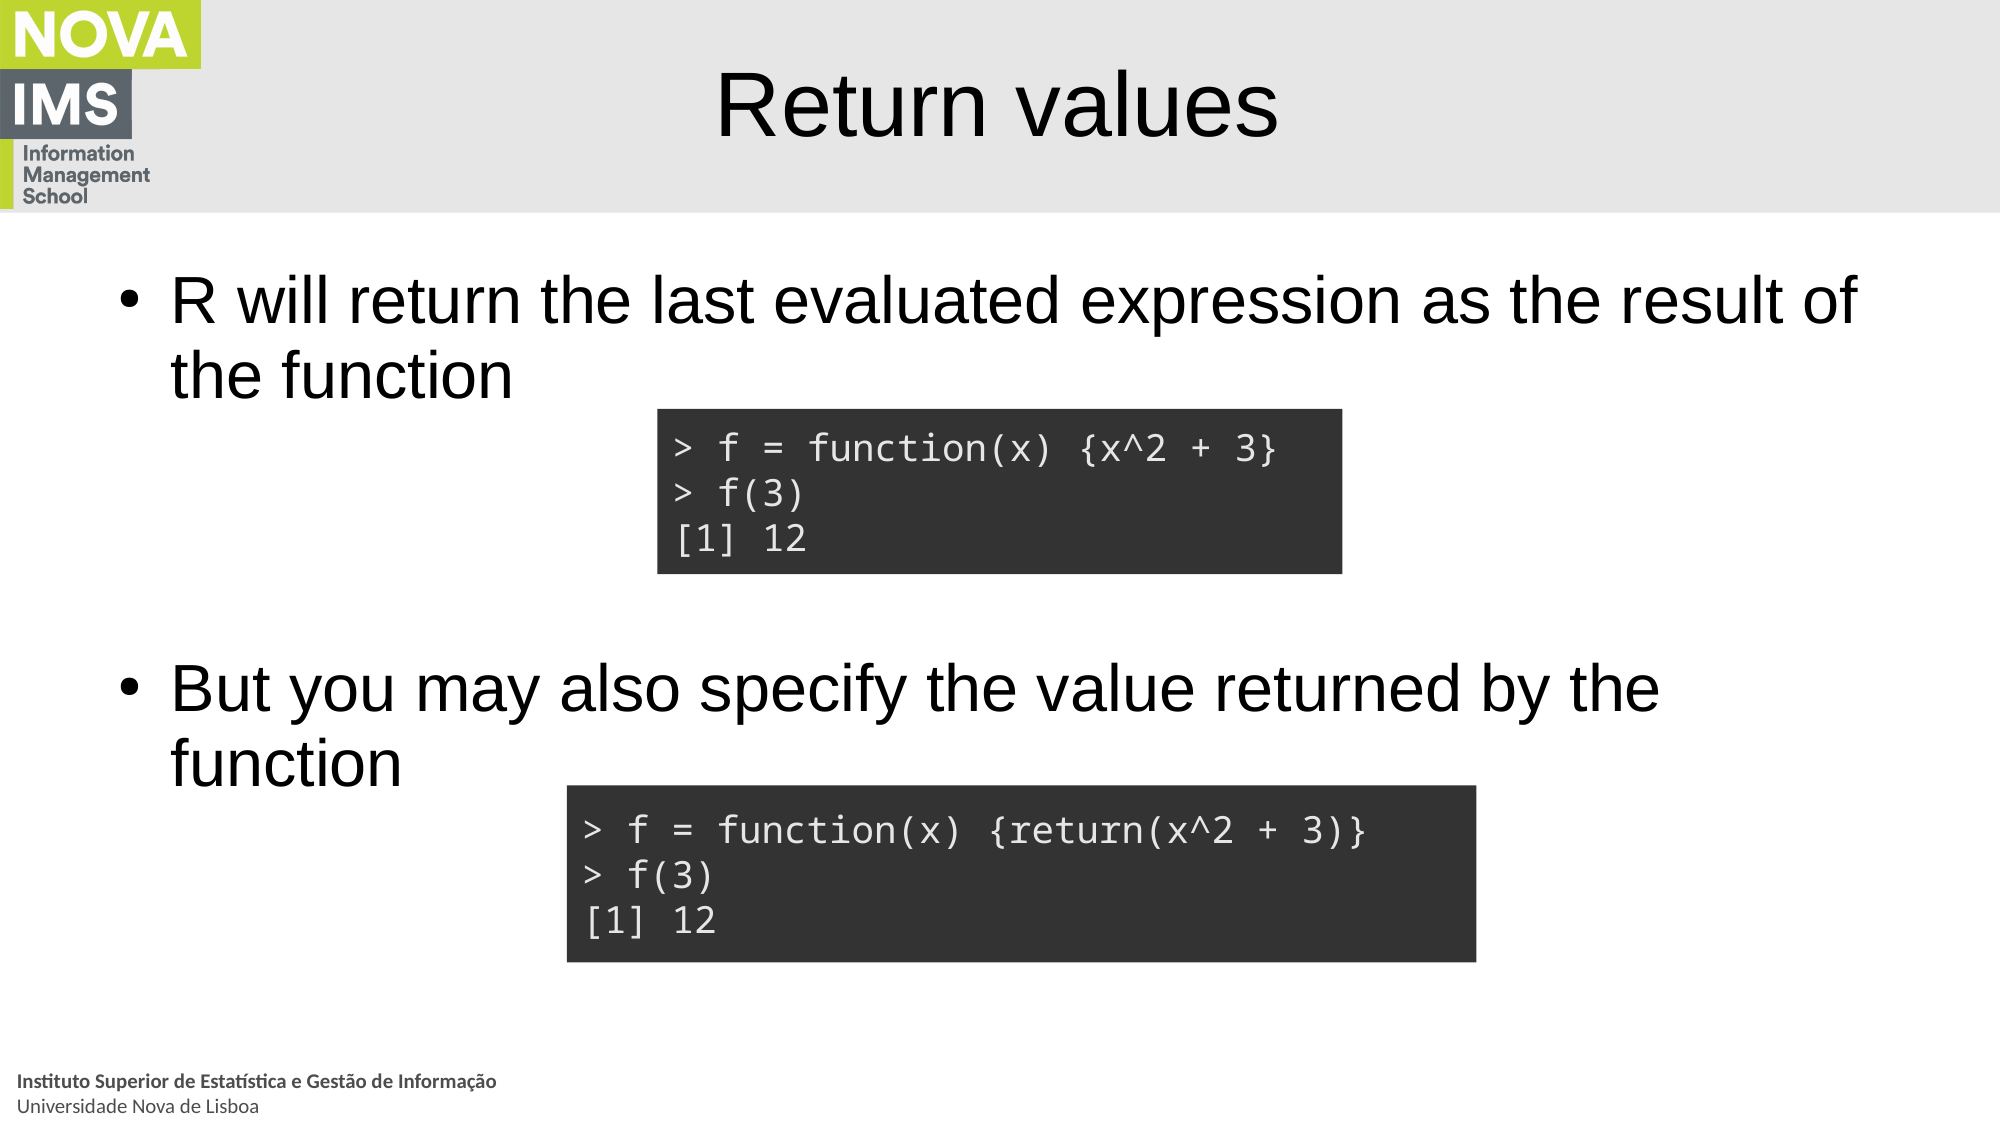

# Return values
R will return the last evaluated expression as the result of the function
But you may also specify the value returned by the function
> f = function(x) {x^2 + 3}
> f(3)
[1] 12
> f = function(x) {return(x^2 + 3)}
> f(3)
[1] 12